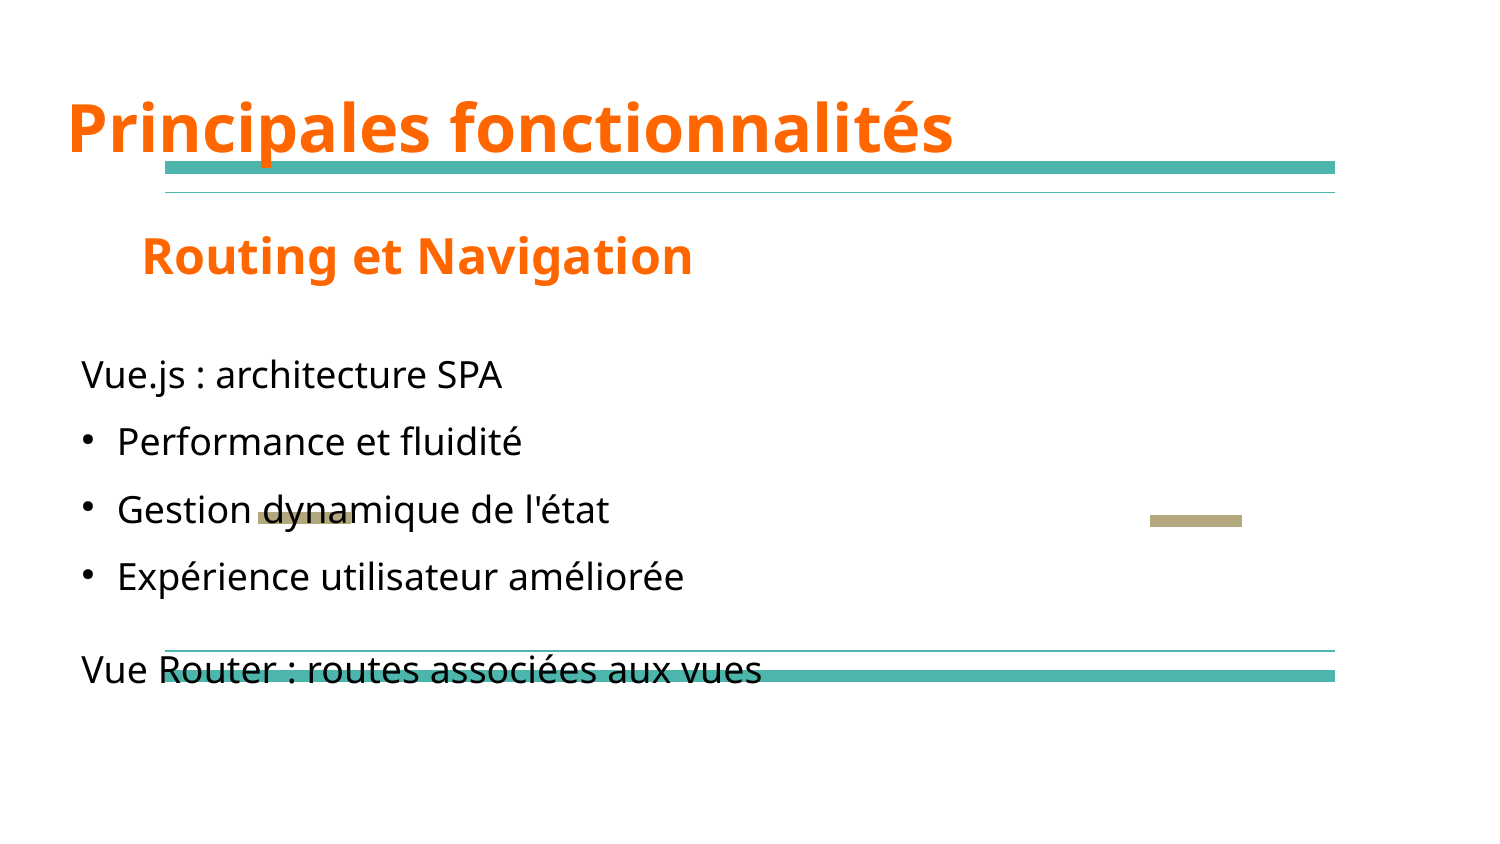

# Principales fonctionnalités
Routing et Navigation
Vue.js : architecture SPA
Performance et fluidité
Gestion dynamique de l'état
Expérience utilisateur améliorée
Vue Router : routes associées aux vues